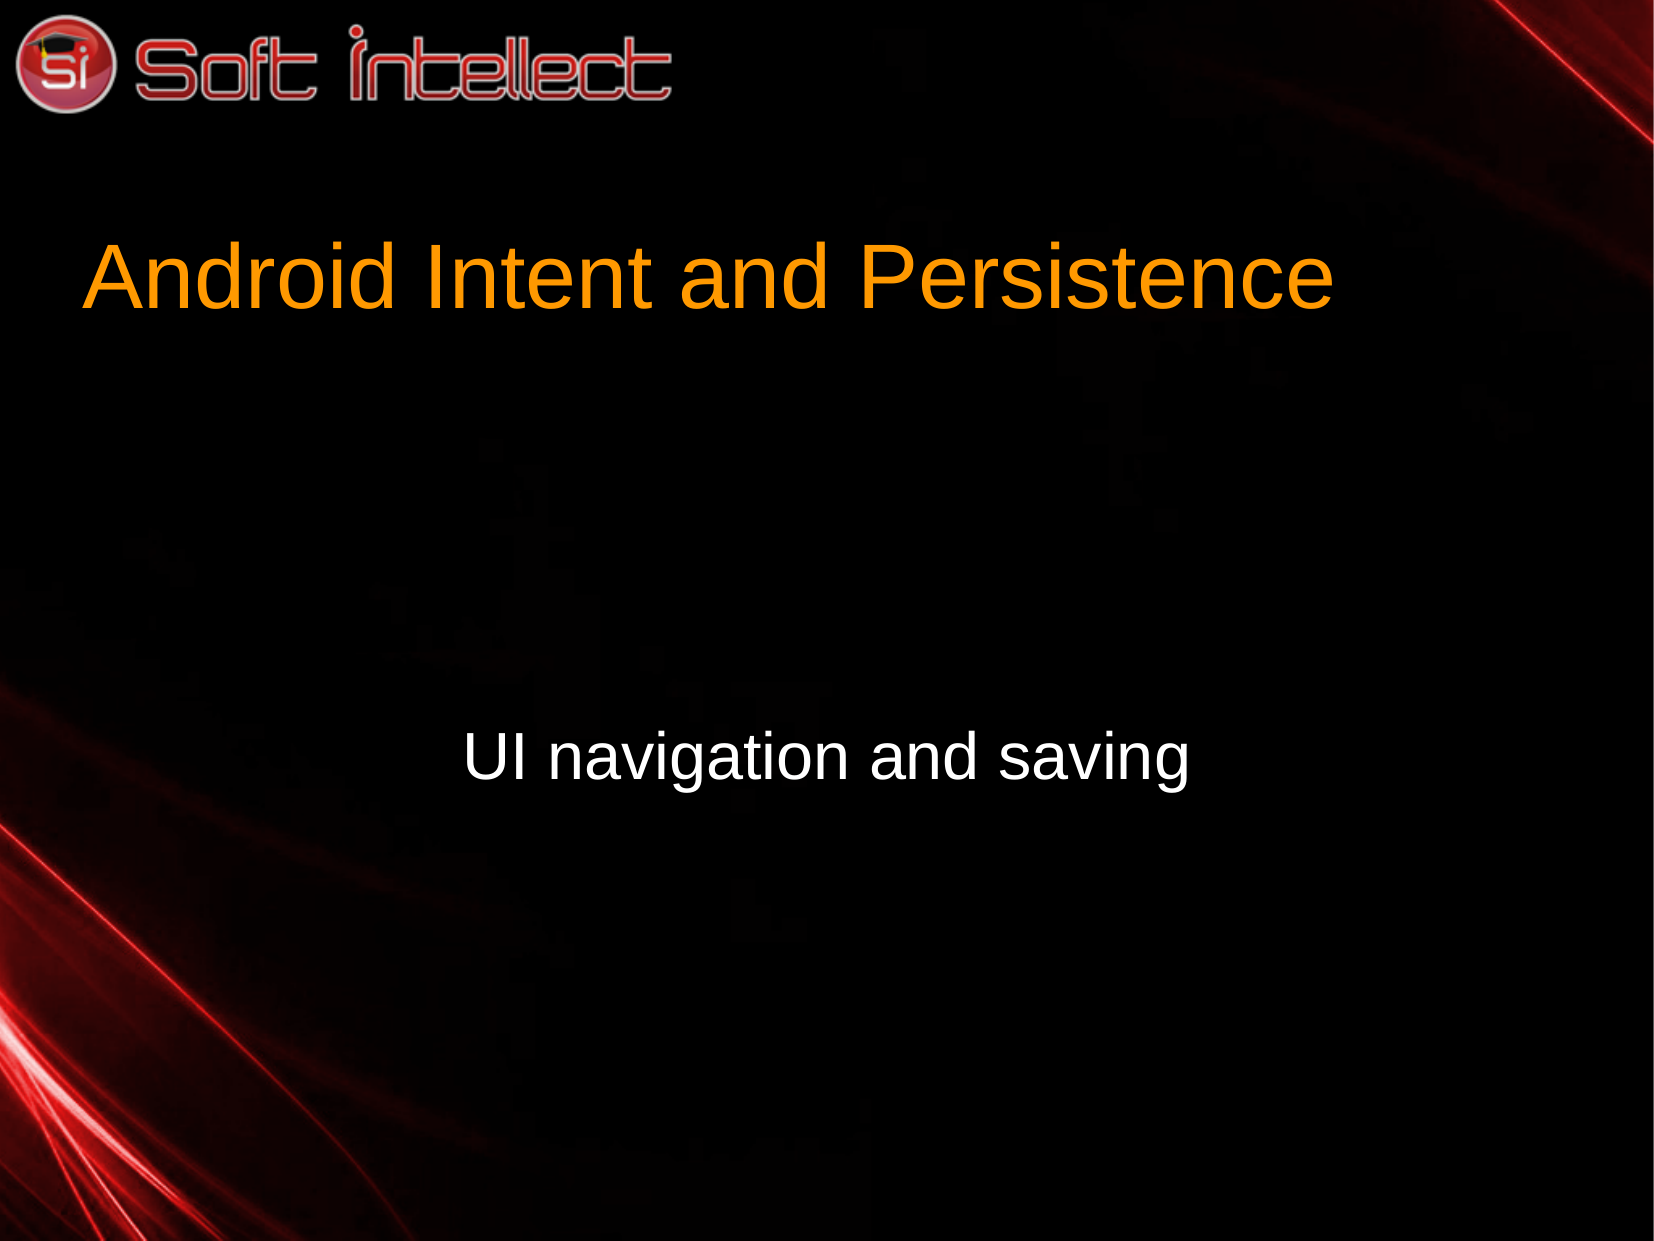

# Android Intent and Persistence
UI navigation and saving